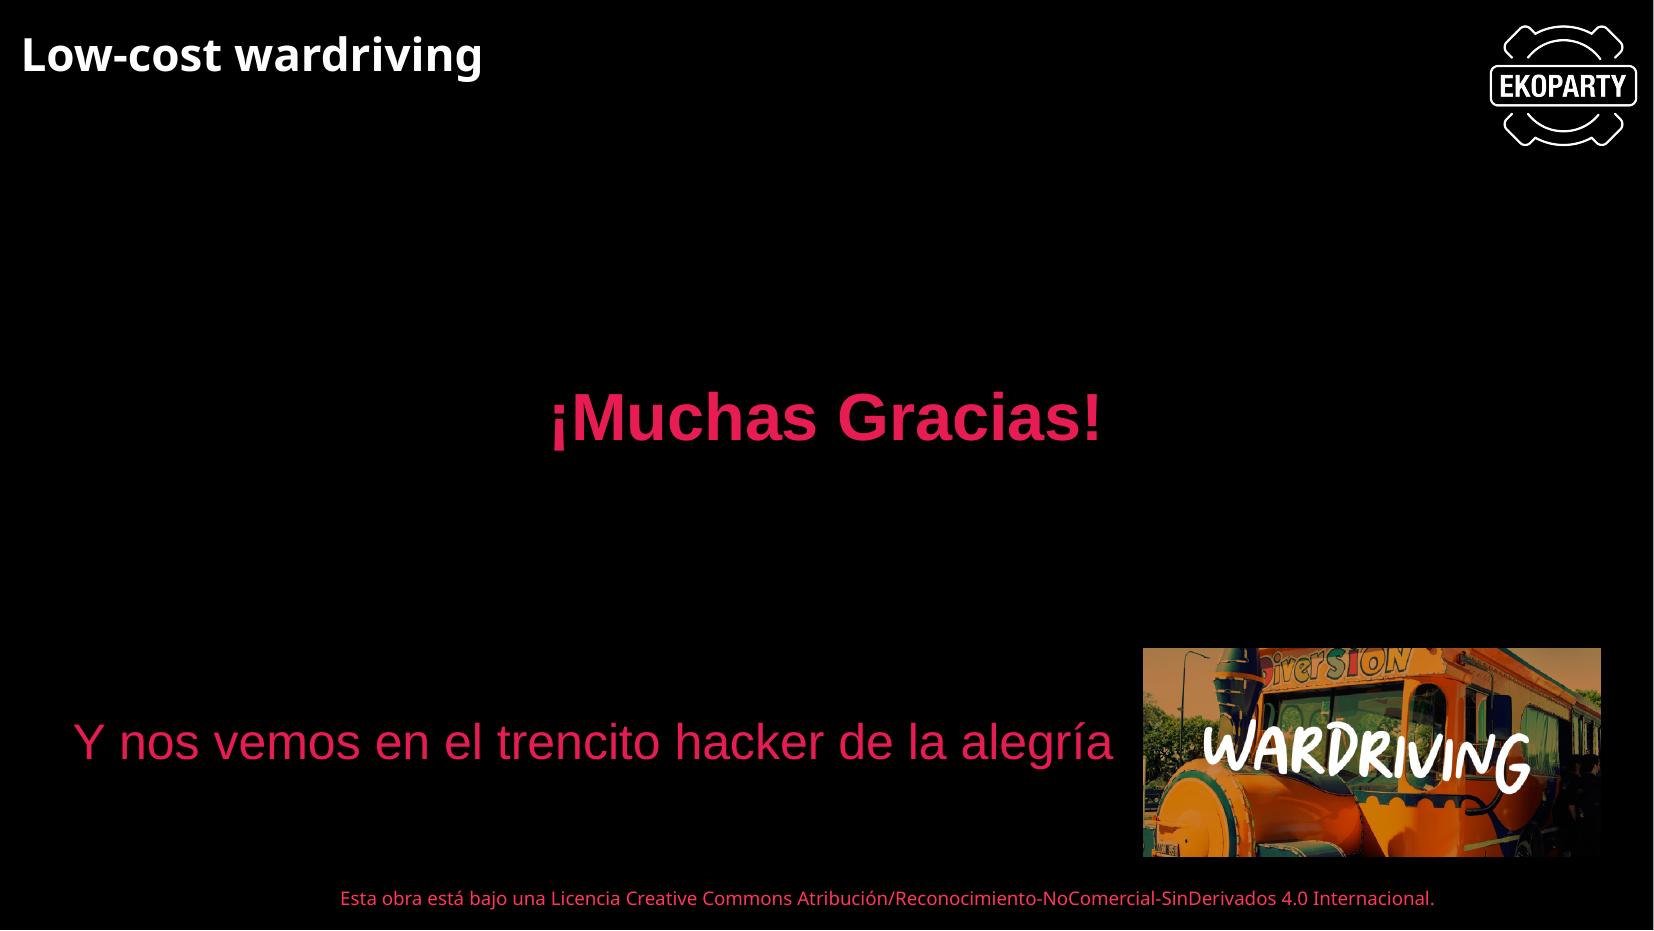

Low-cost wardriving
¡Muchas Gracias!
Y nos vemos en el trencito hacker de la alegría
Esta obra está bajo una Licencia Creative Commons Atribución/Reconocimiento-NoComercial-SinDerivados 4.0 Internacional.